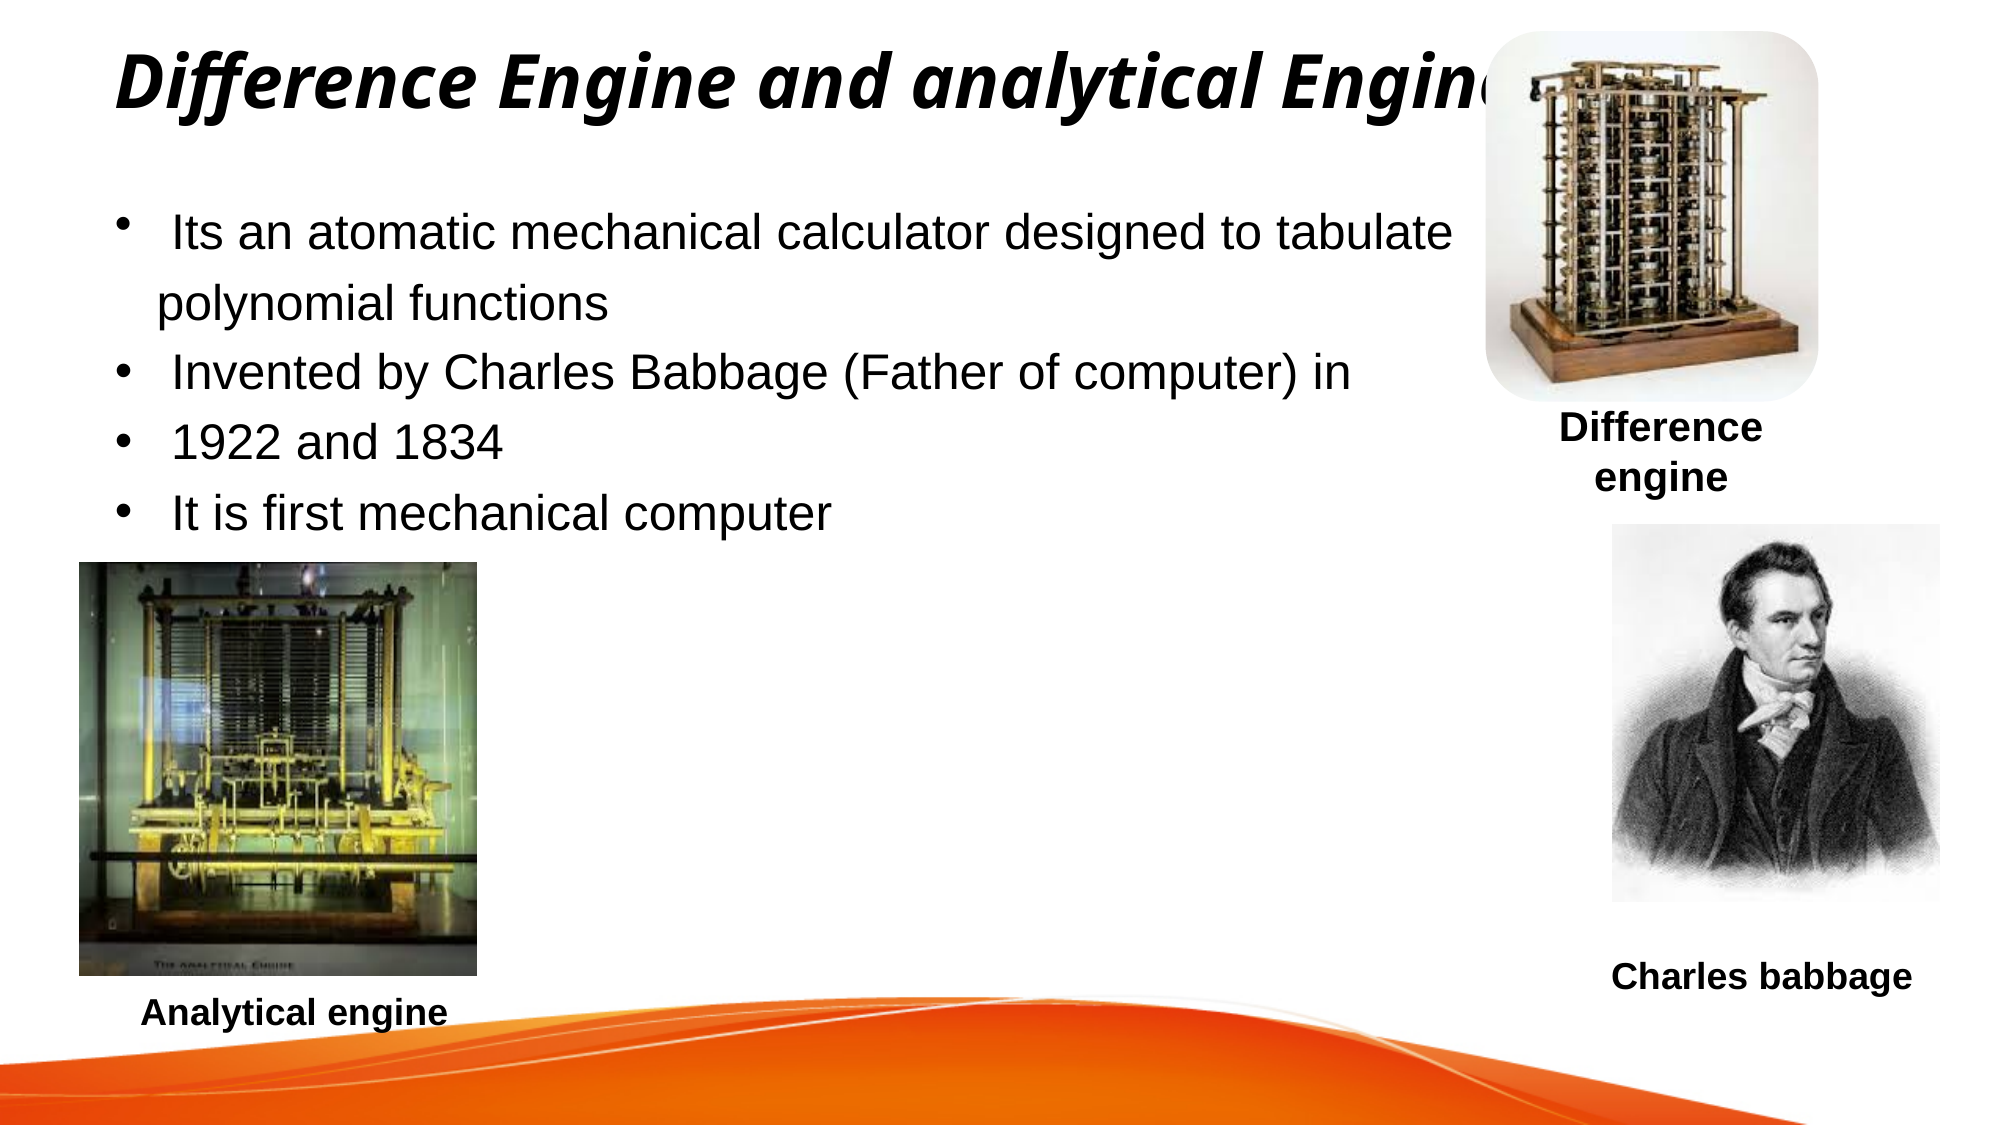

# Difference Engine and analytical Engine
Its an atomatic mechanical calculator designed to tabulate
 polynomial functions
Invented by Charles Babbage (Father of computer) in
1922 and 1834
It is first mechanical computer
Difference engine
Charles babbage
Analytical engine